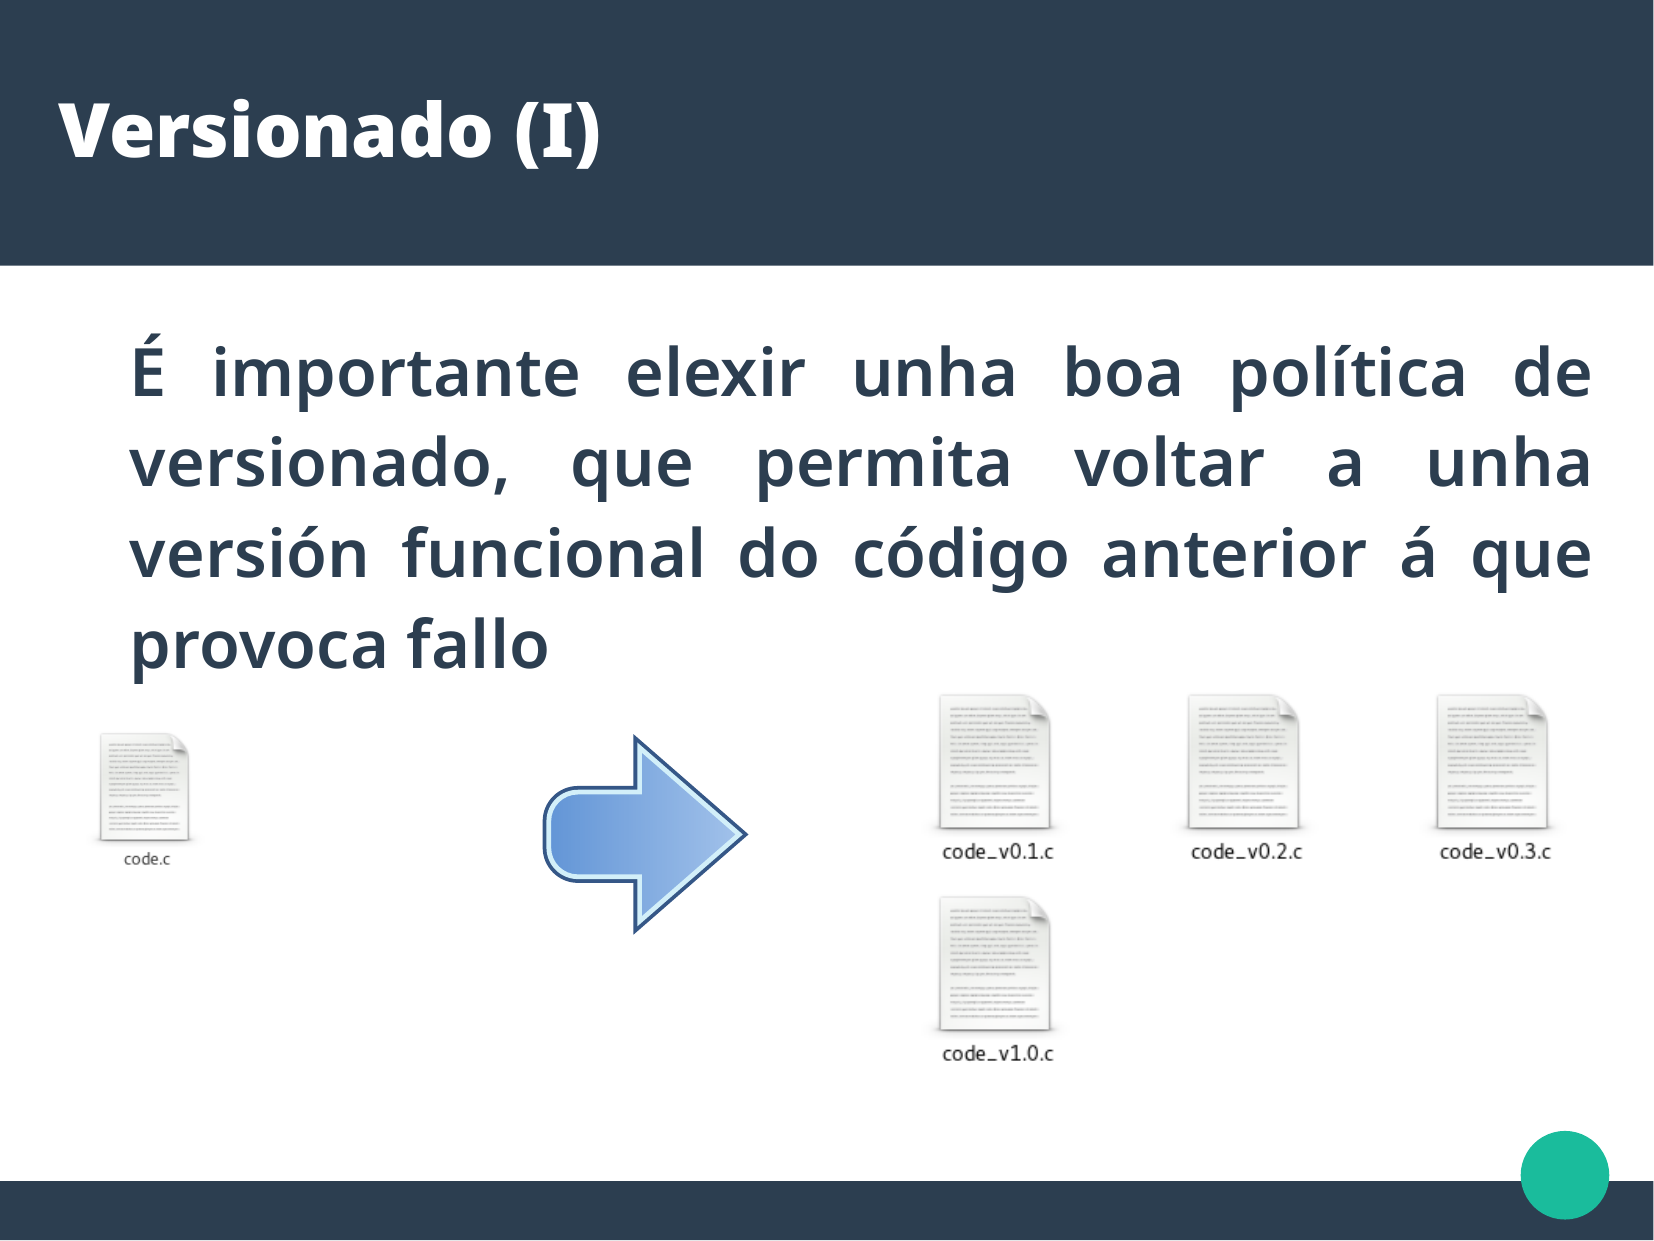

# Versionado (I)
É importante elexir unha boa política de versionado, que permita voltar a unha versión funcional do código anterior á que provoca fallo